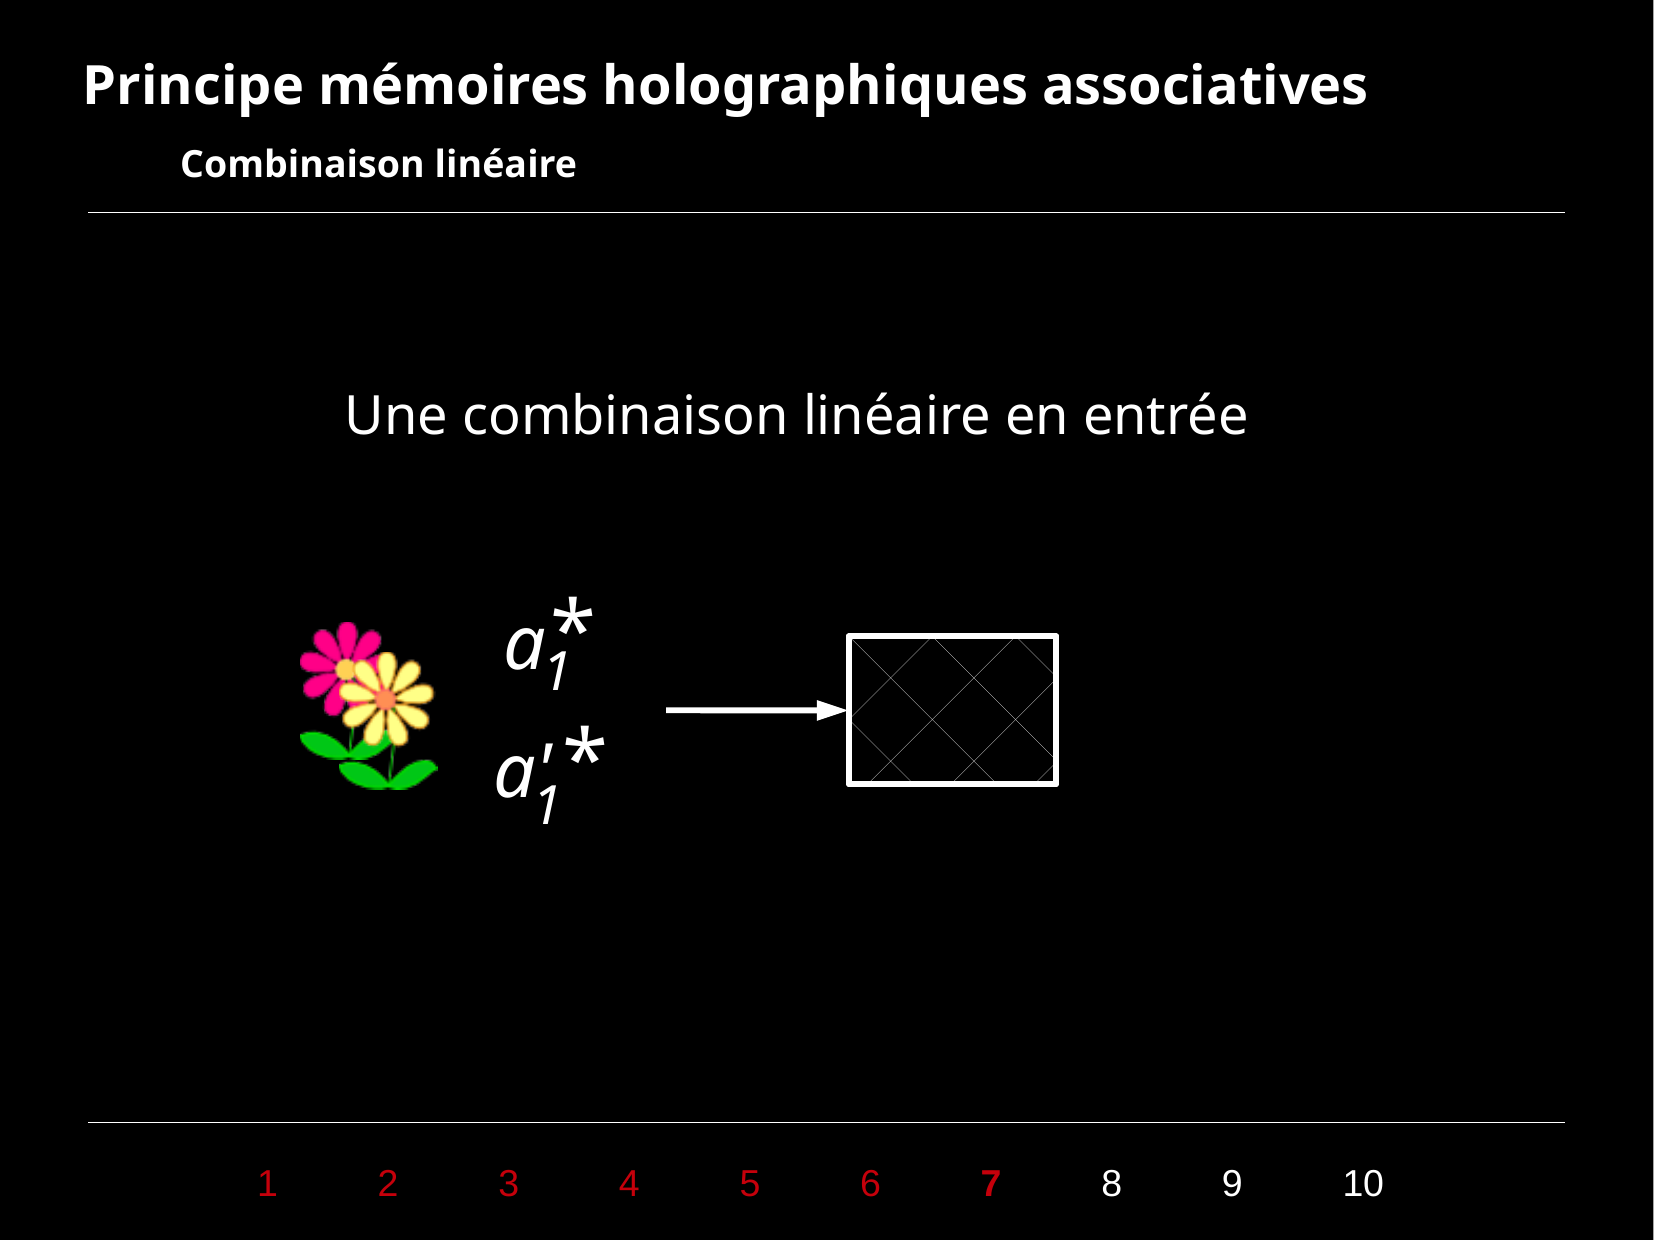

# Principe mémoires holographiques associatives
Combinaison linéaire
Une combinaison linéaire en entrée
*
a
1
*
a'
1
1
2
3
4
5
6
7
8
9
10